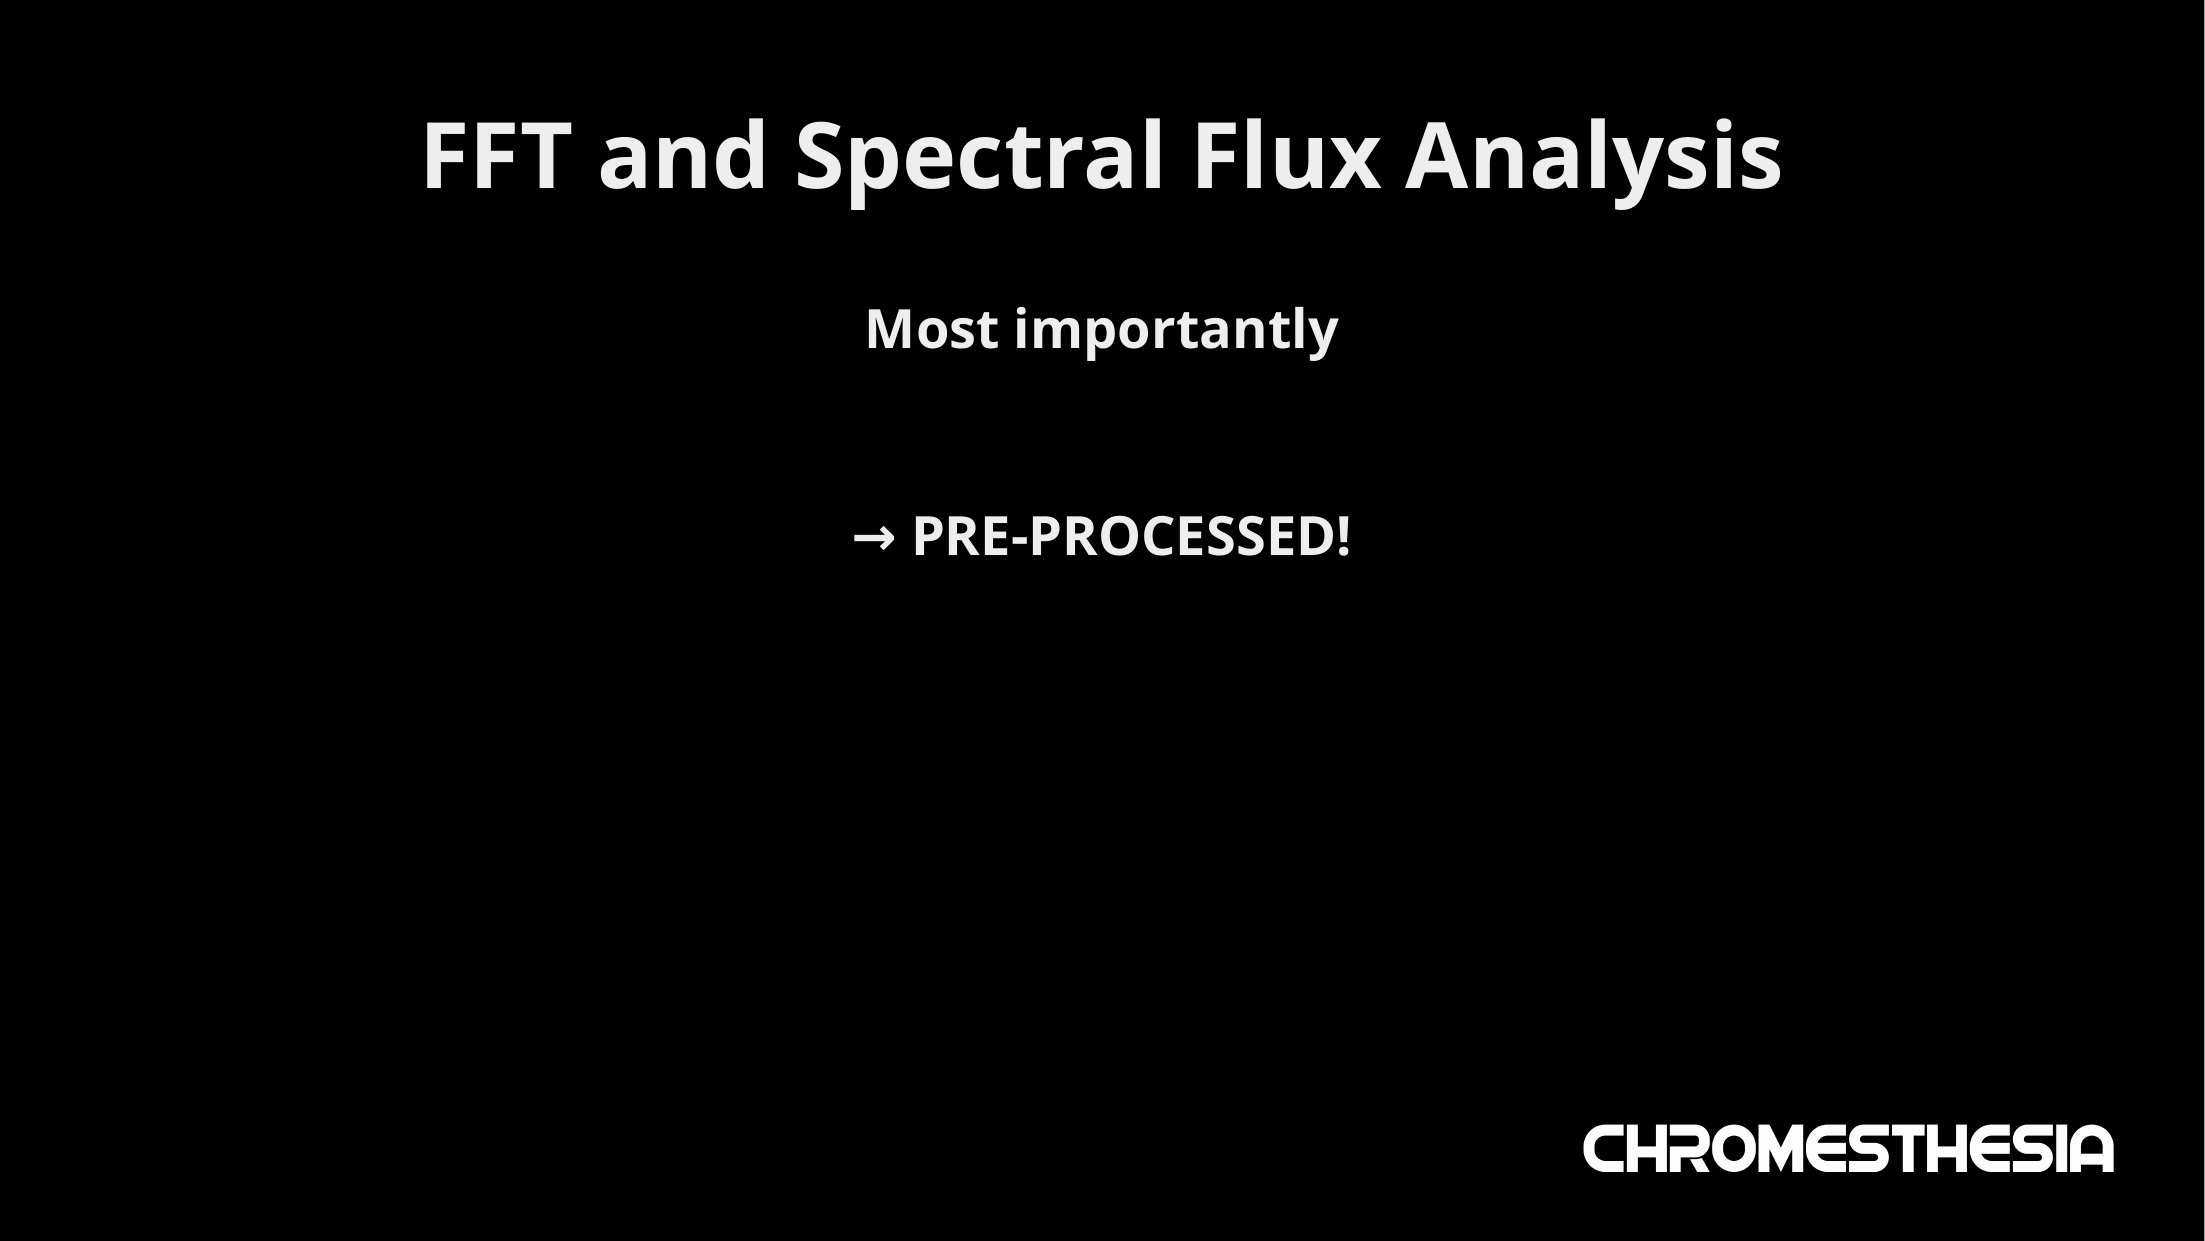

# FFT and Spectral Flux Analysis
Most importantly
→ PRE-PROCESSED!